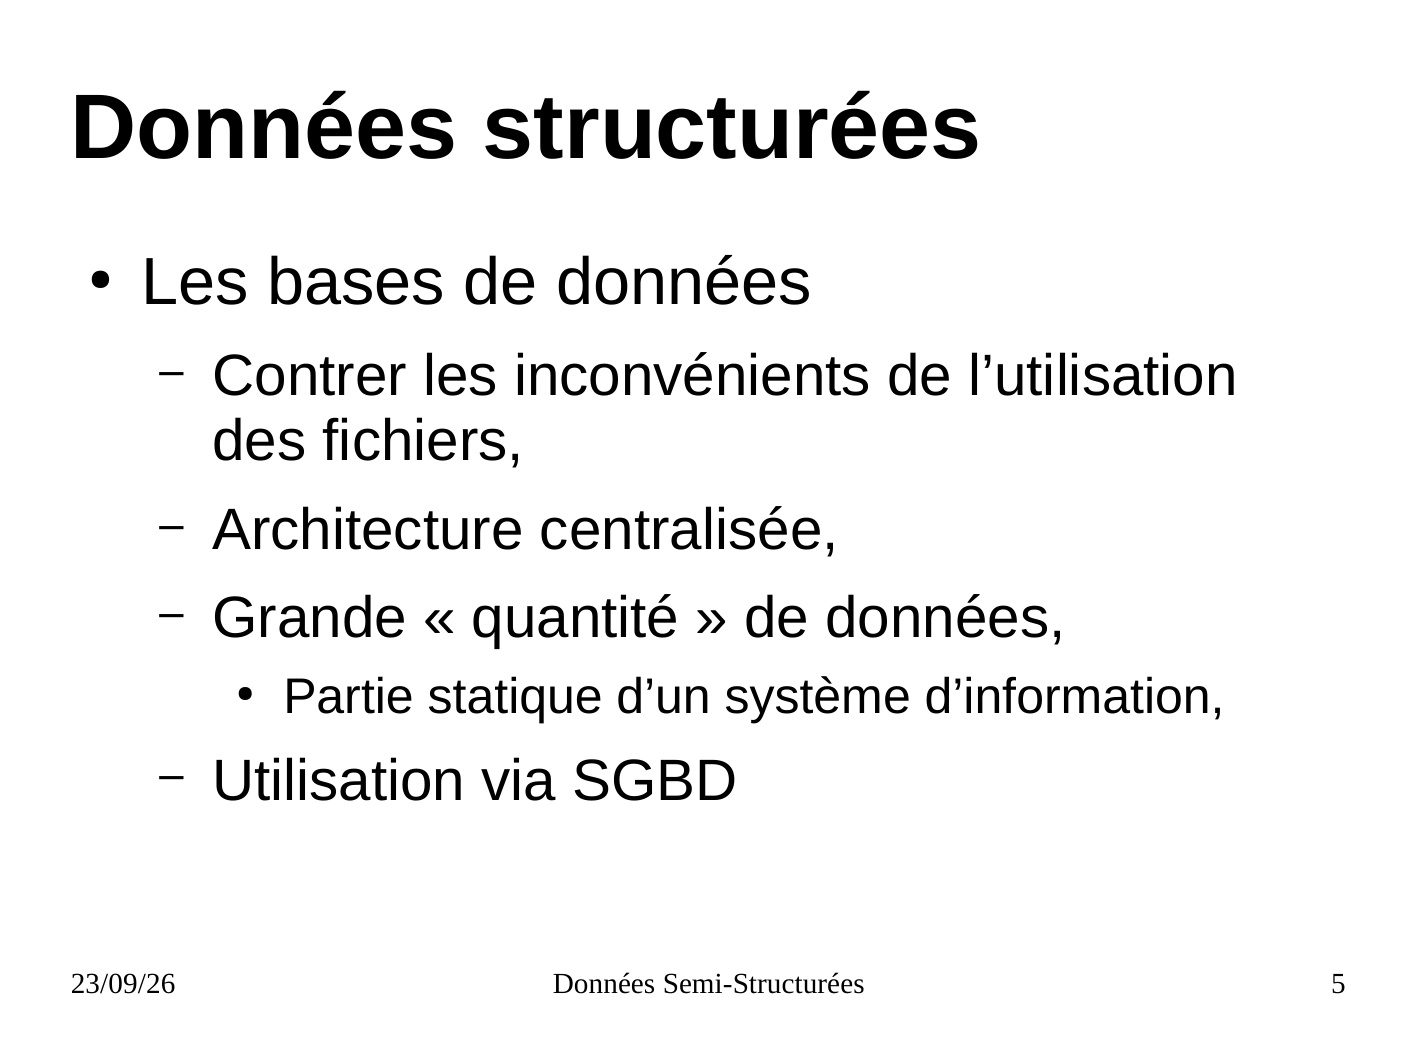

# Données structurées
Les bases de données
Contrer les inconvénients de l’utilisation des fichiers,
Architecture centralisée,
Grande « quantité » de données,
Partie statique d’un système d’information,
Utilisation via SGBD
Données Semi-Structurées
5